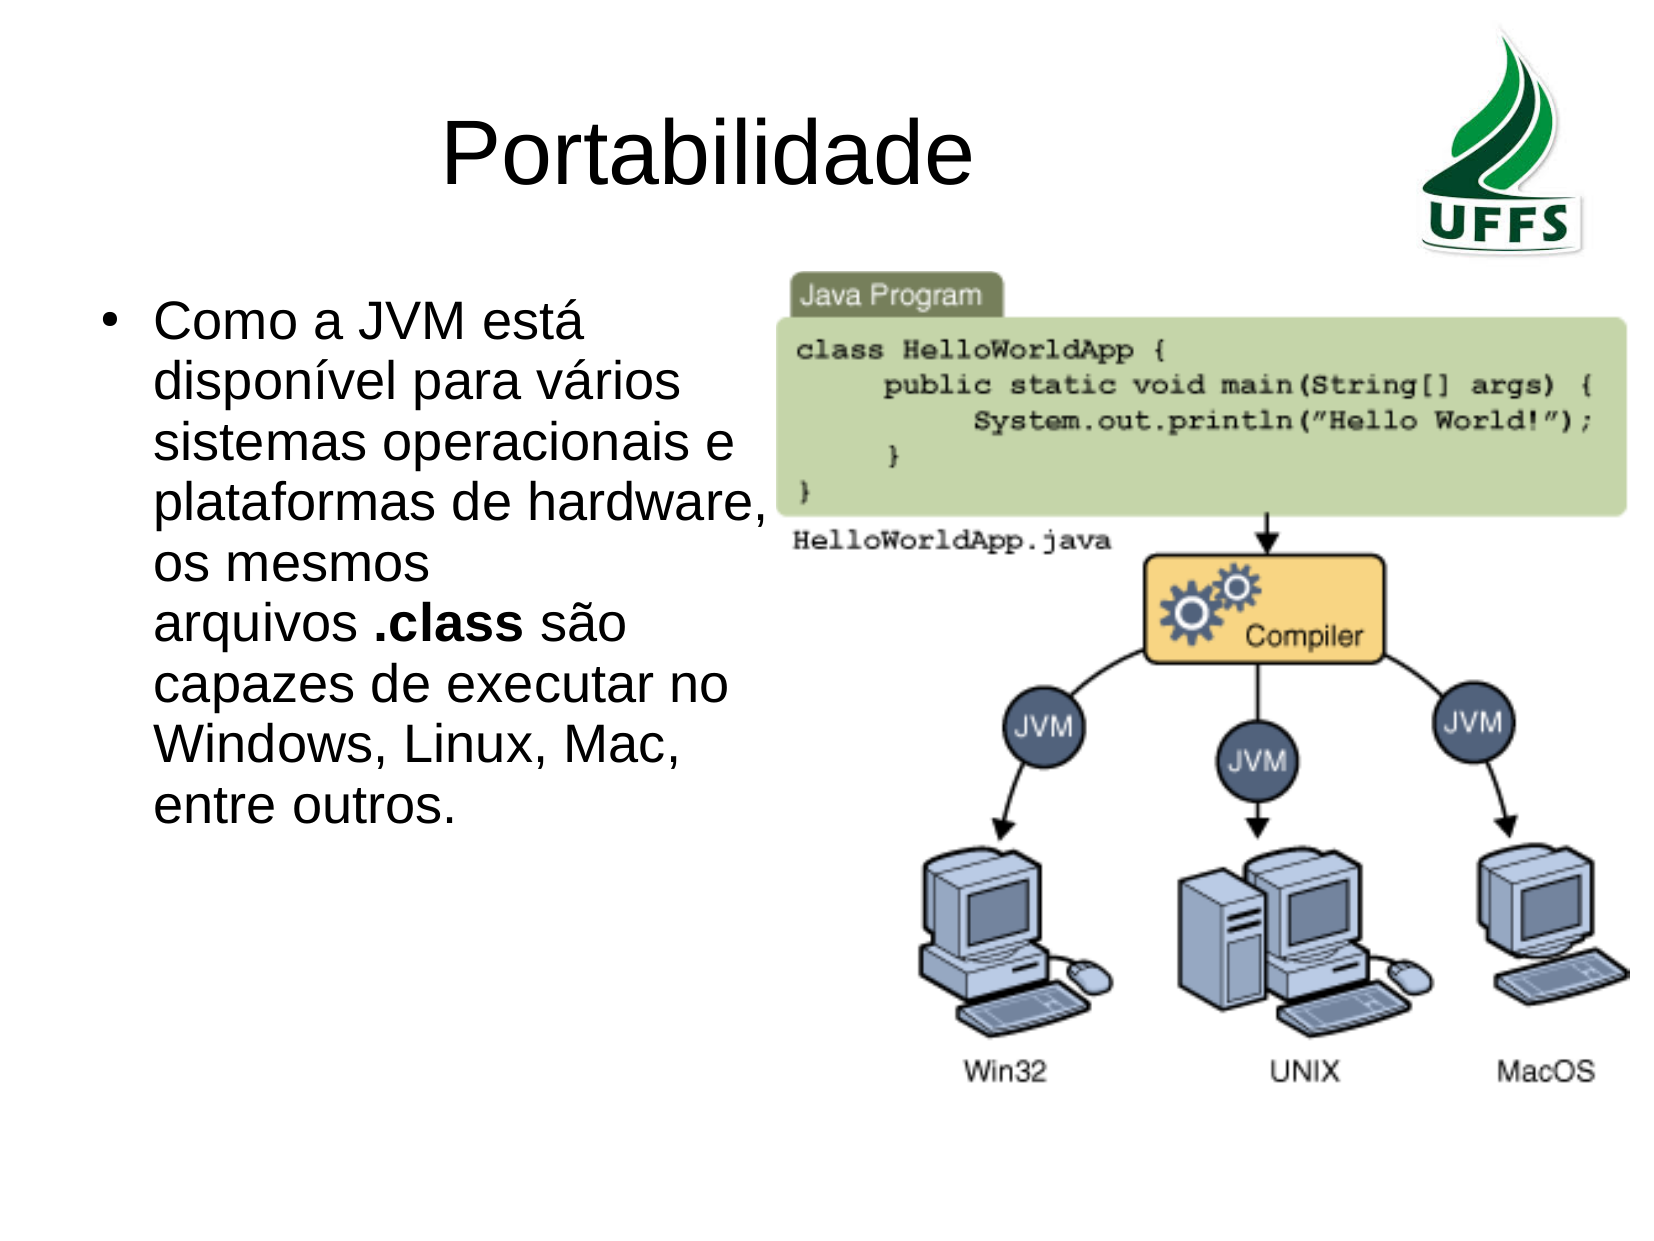

Portabilidade
# Como a JVM está disponível para vários sistemas operacionais e plataformas de hardware, os mesmos arquivos .class são capazes de executar no Windows, Linux, Mac, entre outros.